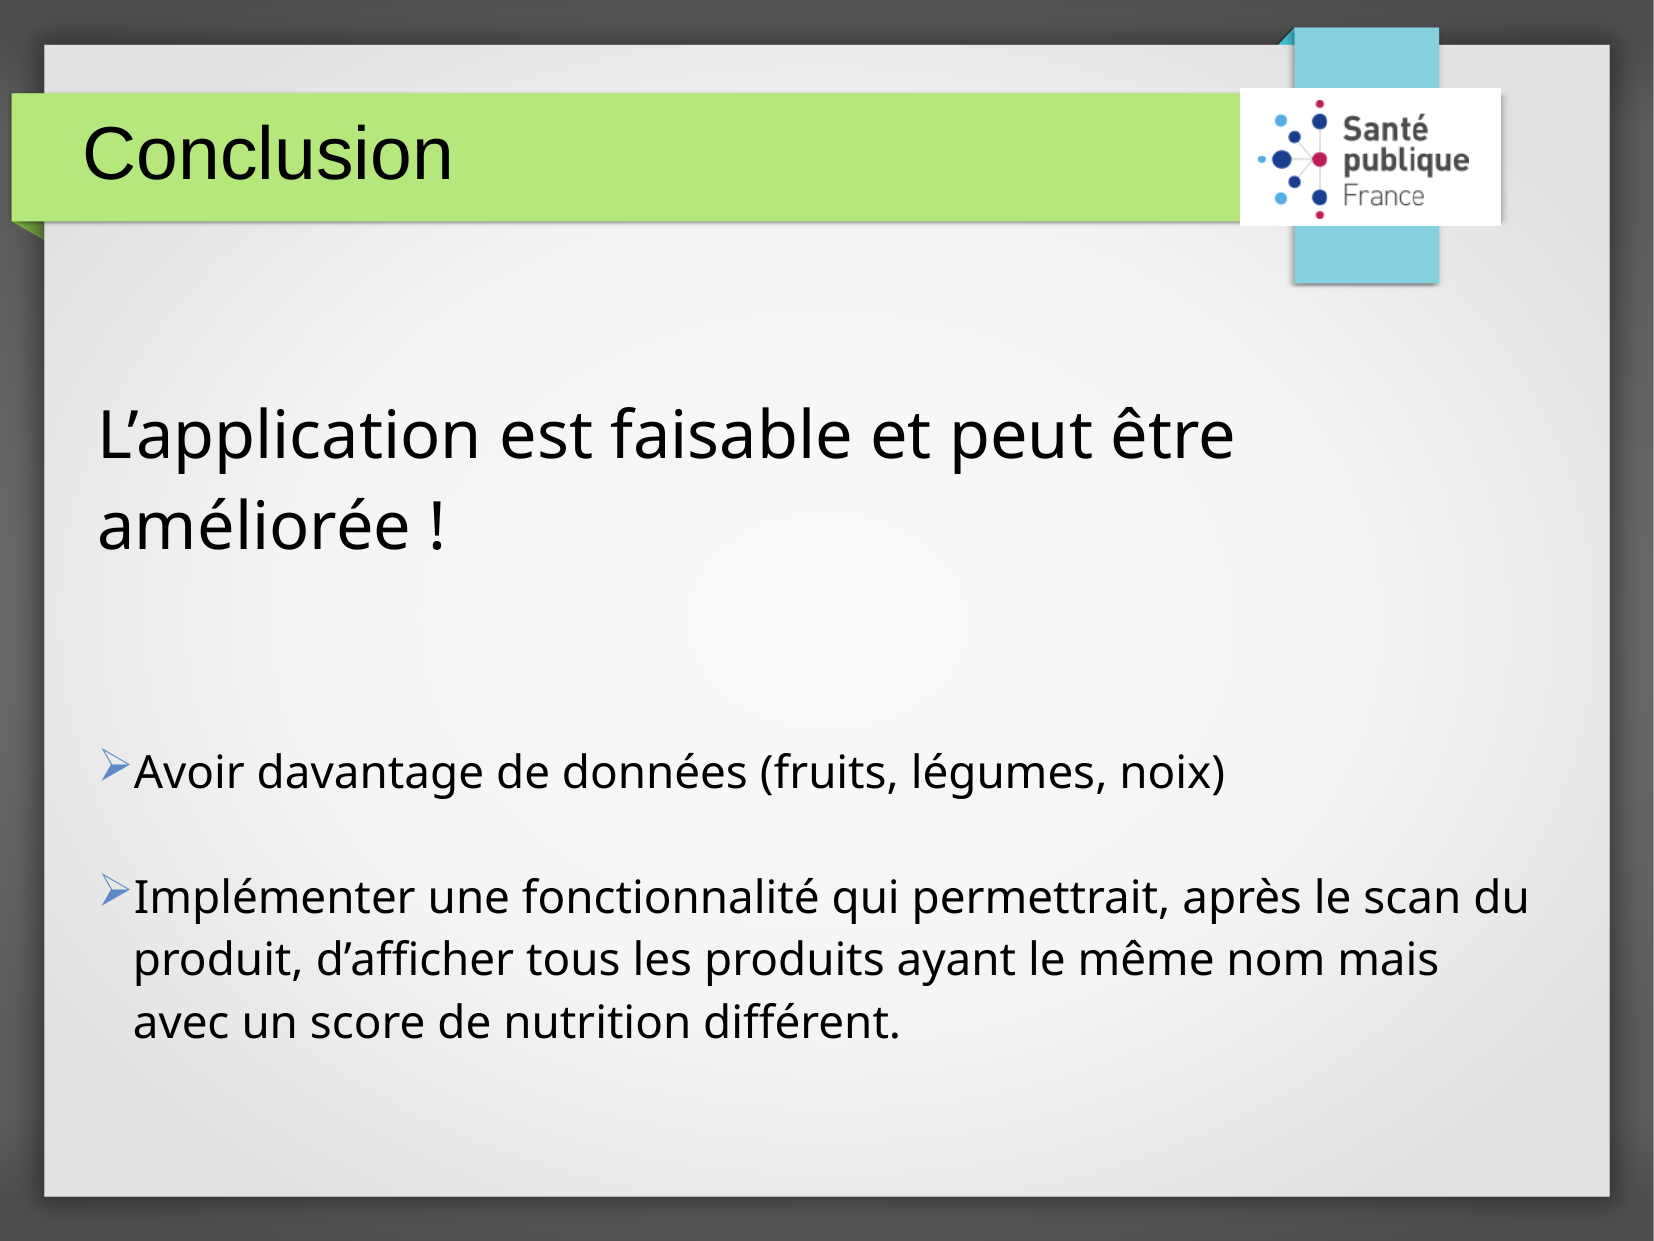

# Conclusion
L’application est faisable et peut être améliorée !
Avoir davantage de données (fruits, légumes, noix)
Implémenter une fonctionnalité qui permettrait, après le scan du produit, d’afficher tous les produits ayant le même nom mais avec un score de nutrition différent.